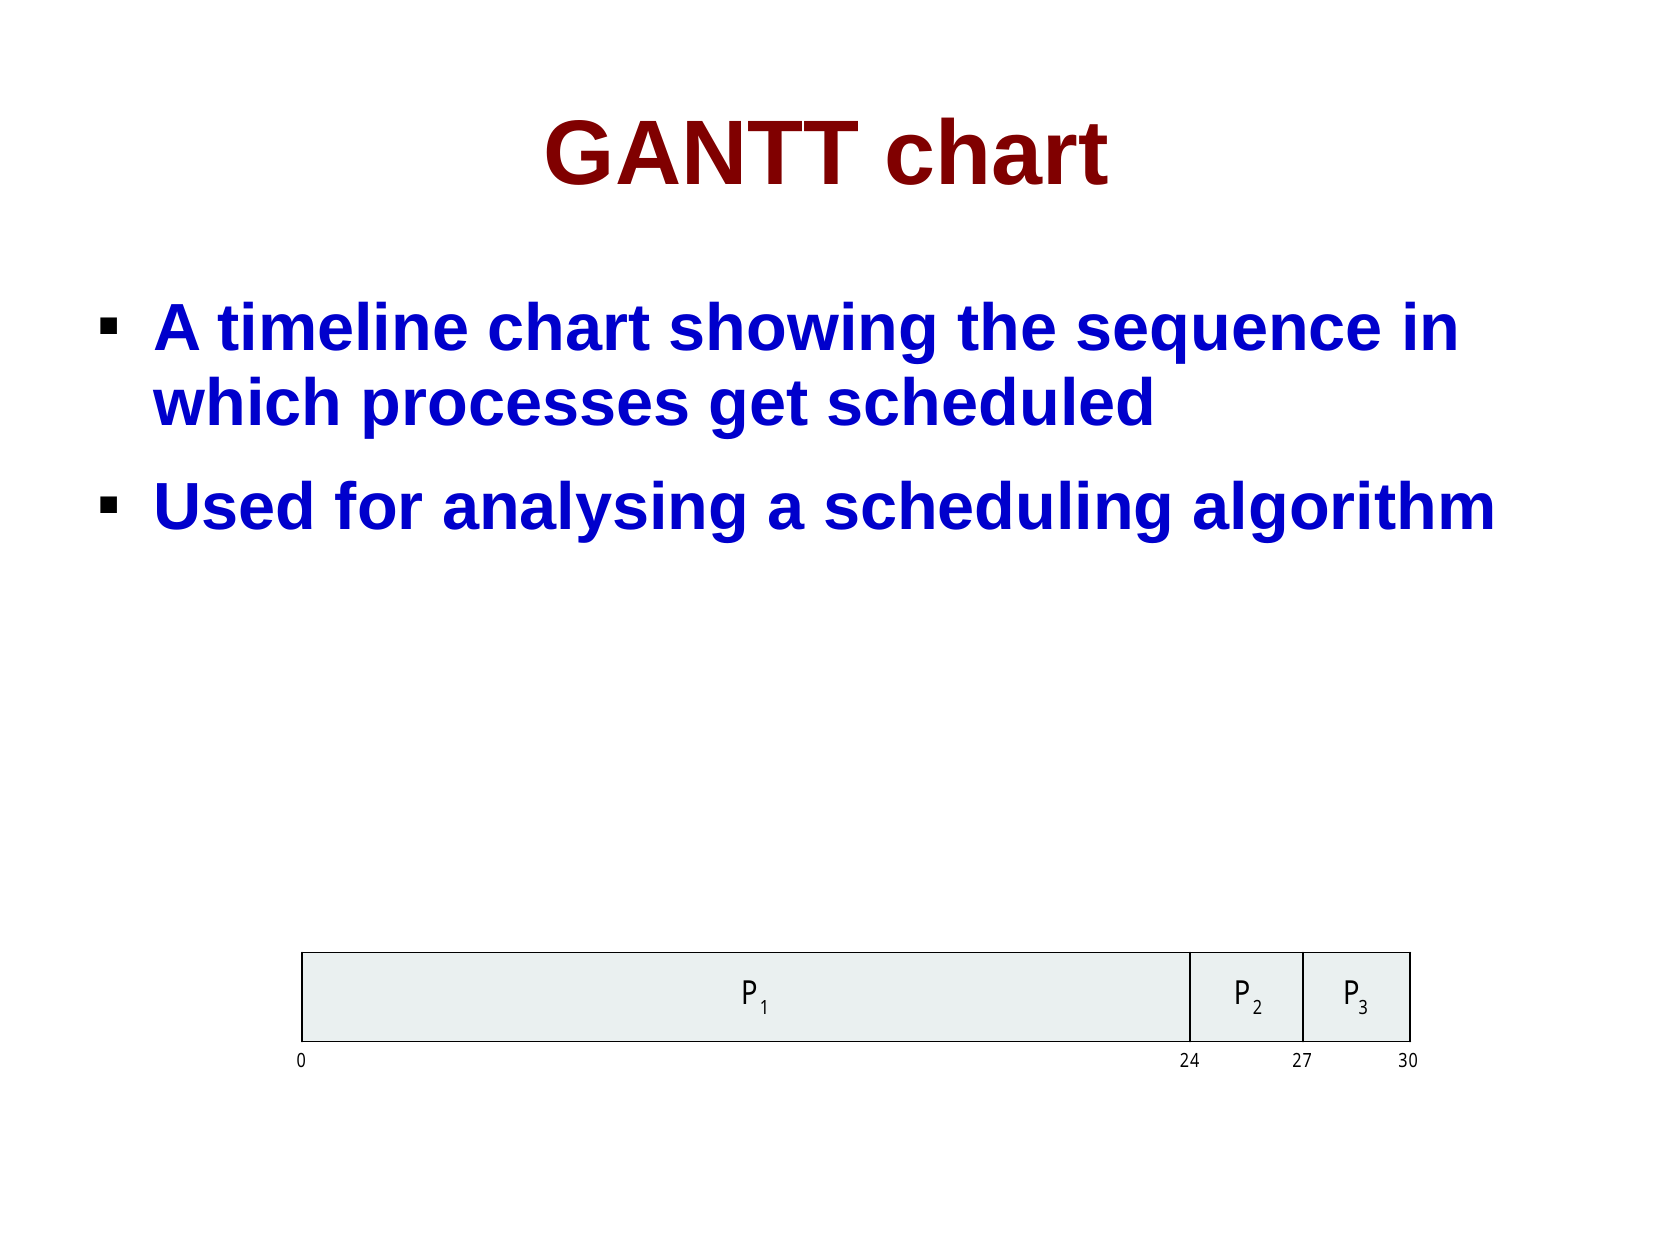

# GANTT chart
A timeline chart showing the sequence in which processes get scheduled
Used for analysing a scheduling algorithm